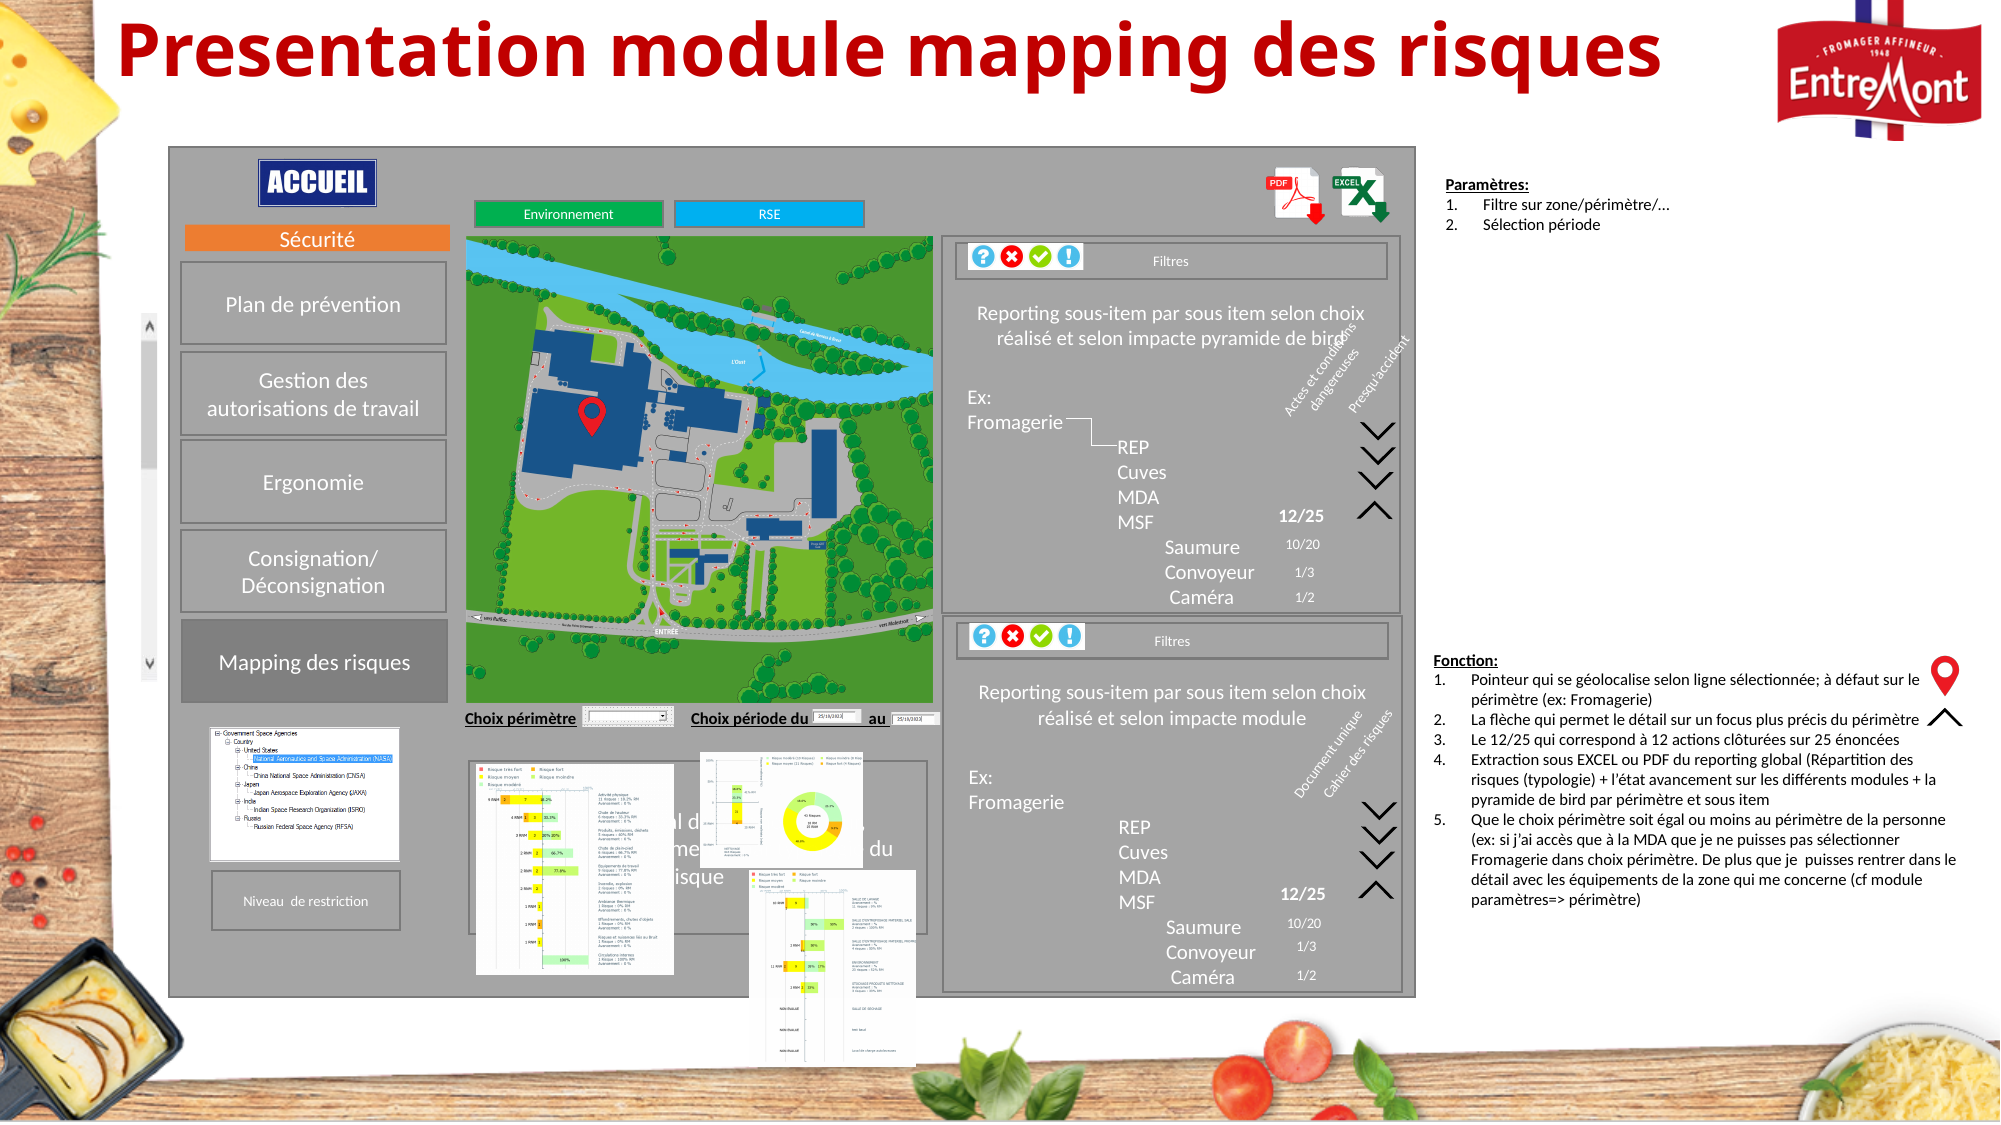

Presentation module mapping des risques
Environnement
RSE
Sécurité
Reporting sous-item par sous item selon choix réalisé et selon impacte pyramide de bird
Filtres
Plan de prévention
Ex:
Fromagerie
	REP
	Cuves
	MDA
	MSF
	 Saumure
	 Convoyeur
	 Caméra
Gestion des autorisations de travail
Actes et conditions dangereuses
Presqu’accident
Ergonomie
12/25
10/20
Consignation/
Déconsignation
1/3
1/2
Reporting sous-item par sous item selon choix réalisé et selon impacte module
Filtres
Ex:
Fromagerie
	REP
	Cuves
	MDA
	MSF
	 Saumure
	 Convoyeur
	 Caméra
Document unique
Cahier des risques
Mapping des risques
Choix périmètre
Choix période du au
Reporting global de la zone, secteur, périmètre, équipement… par typologie du risque
Niveau de restriction
12/25
10/20
1/3
1/2
Paramètres:
Filtre sur zone/périmètre/…
Sélection période
Fonction:
Pointeur qui se géolocalise selon ligne sélectionnée; à défaut sur le périmètre (ex: Fromagerie)
La flèche qui permet le détail sur un focus plus précis du périmètre
Le 12/25 qui correspond à 12 actions clôturées sur 25 énoncées
Extraction sous EXCEL ou PDF du reporting global (Répartition des risques (typologie) + l’état avancement sur les différents modules + la pyramide de bird par périmètre et sous item
Que le choix périmètre soit égal ou moins au périmètre de la personne (ex: si j’ai accès que à la MDA que je ne puisses pas sélectionner Fromagerie dans choix périmètre. De plus que je puisses rentrer dans le détail avec les équipements de la zone qui me concerne (cf module paramètres=> périmètre)